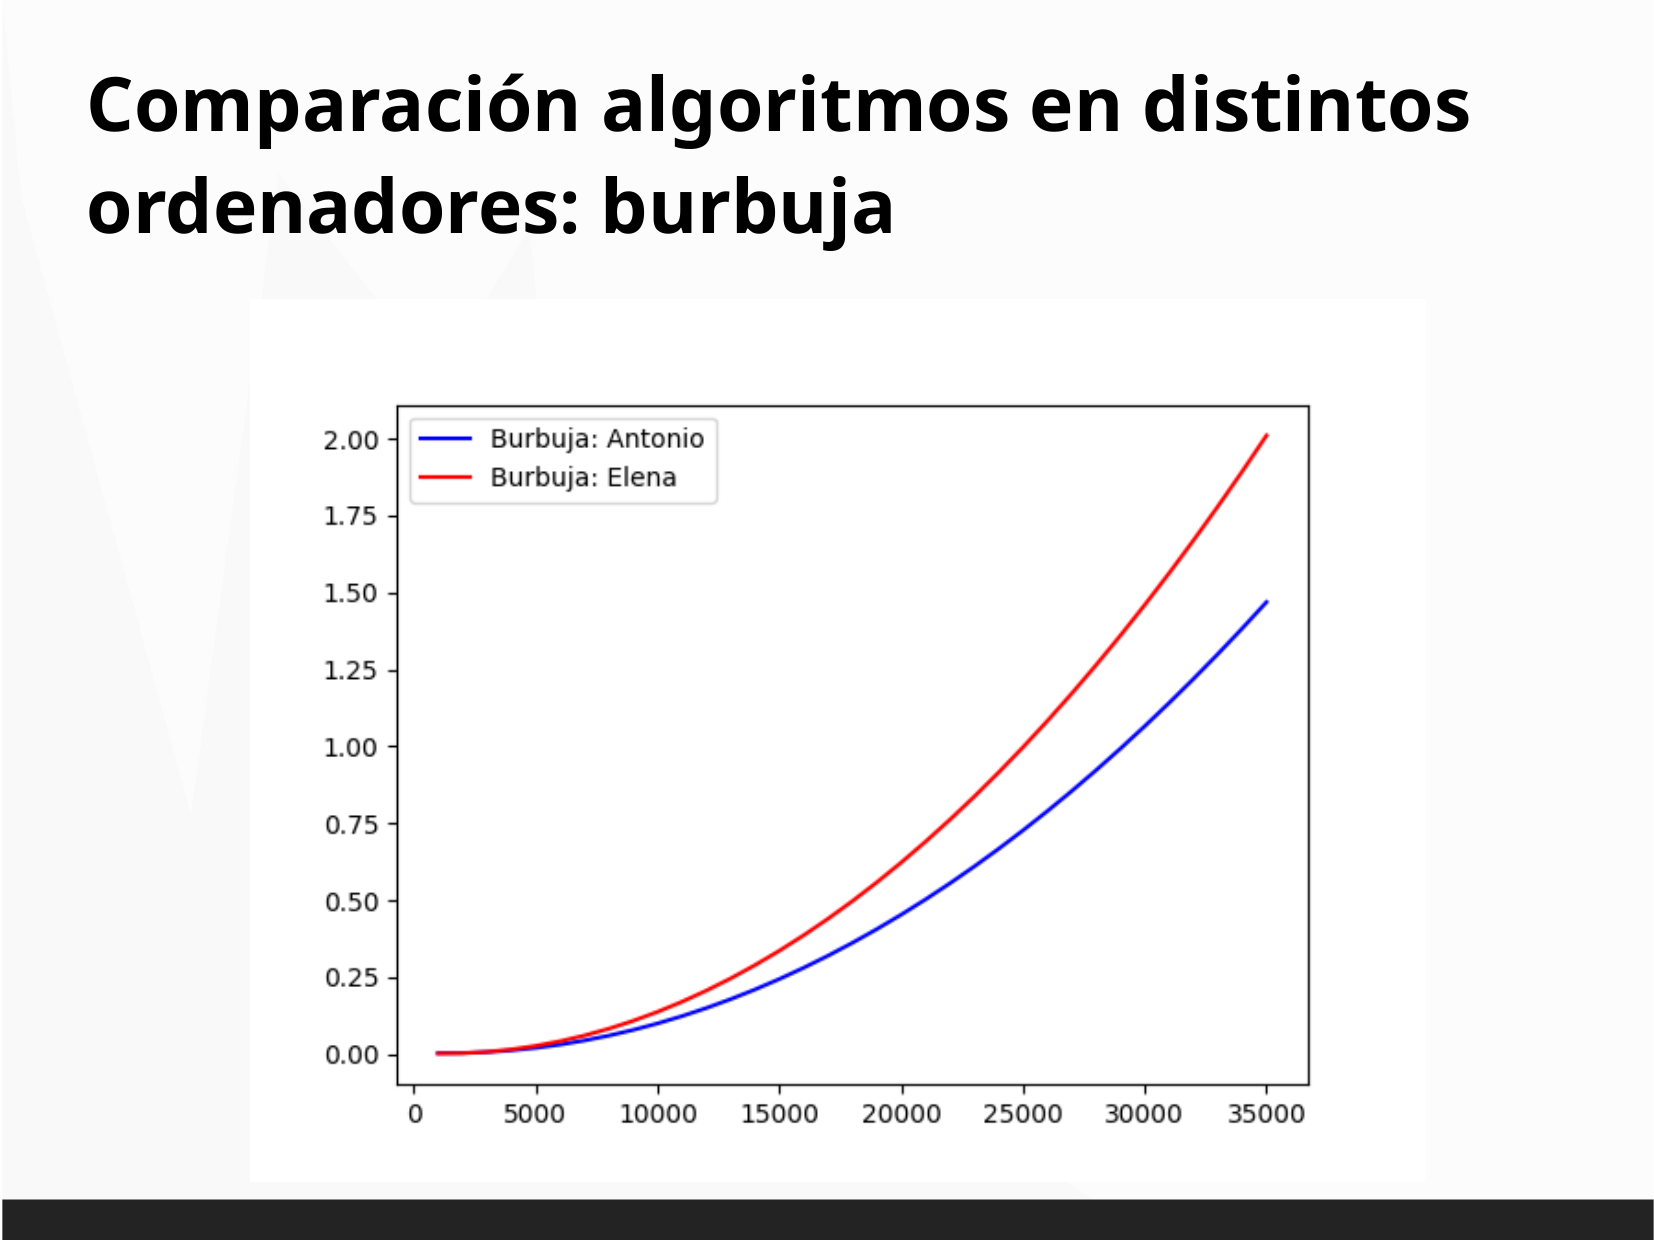

# Comparación algoritmos en distintos ordenadores: burbuja